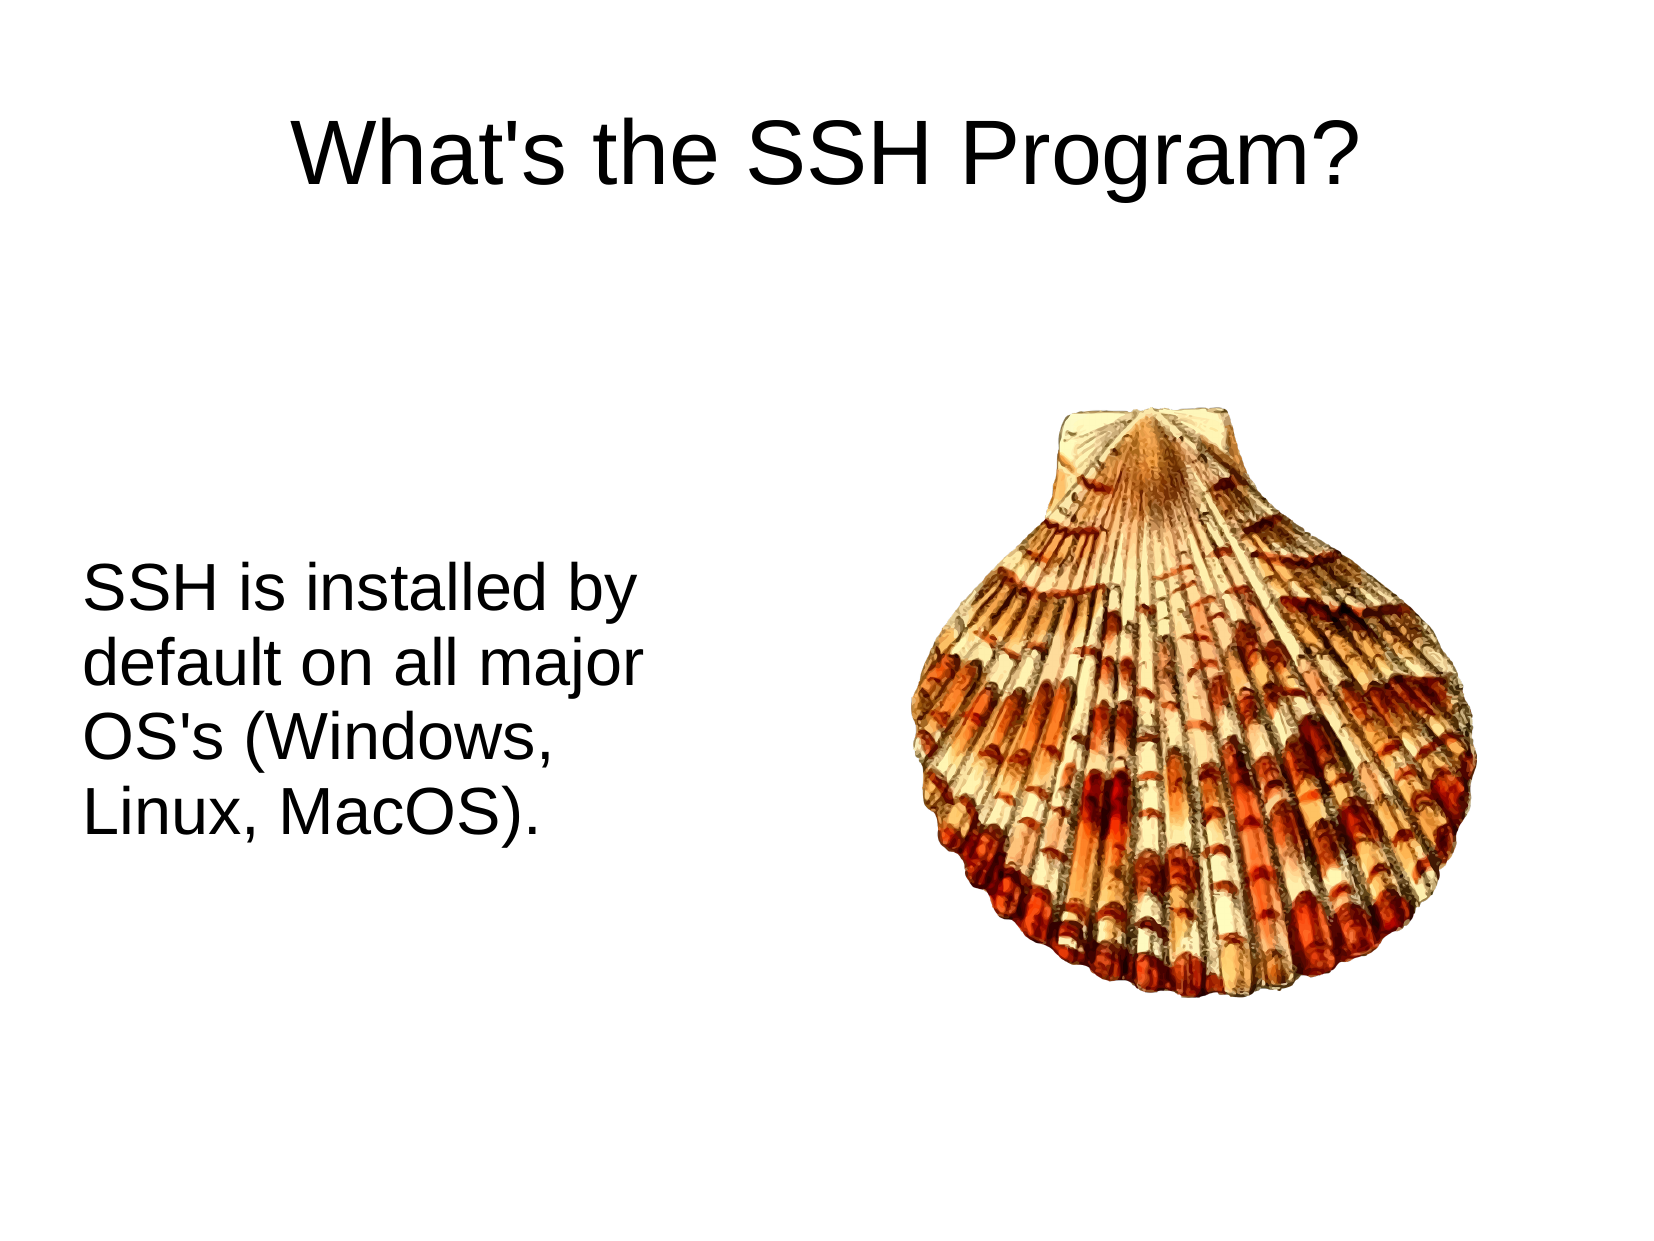

# What's the SSH Program?
SSH is installed by
default on all major
OS's (Windows,
Linux, MacOS).